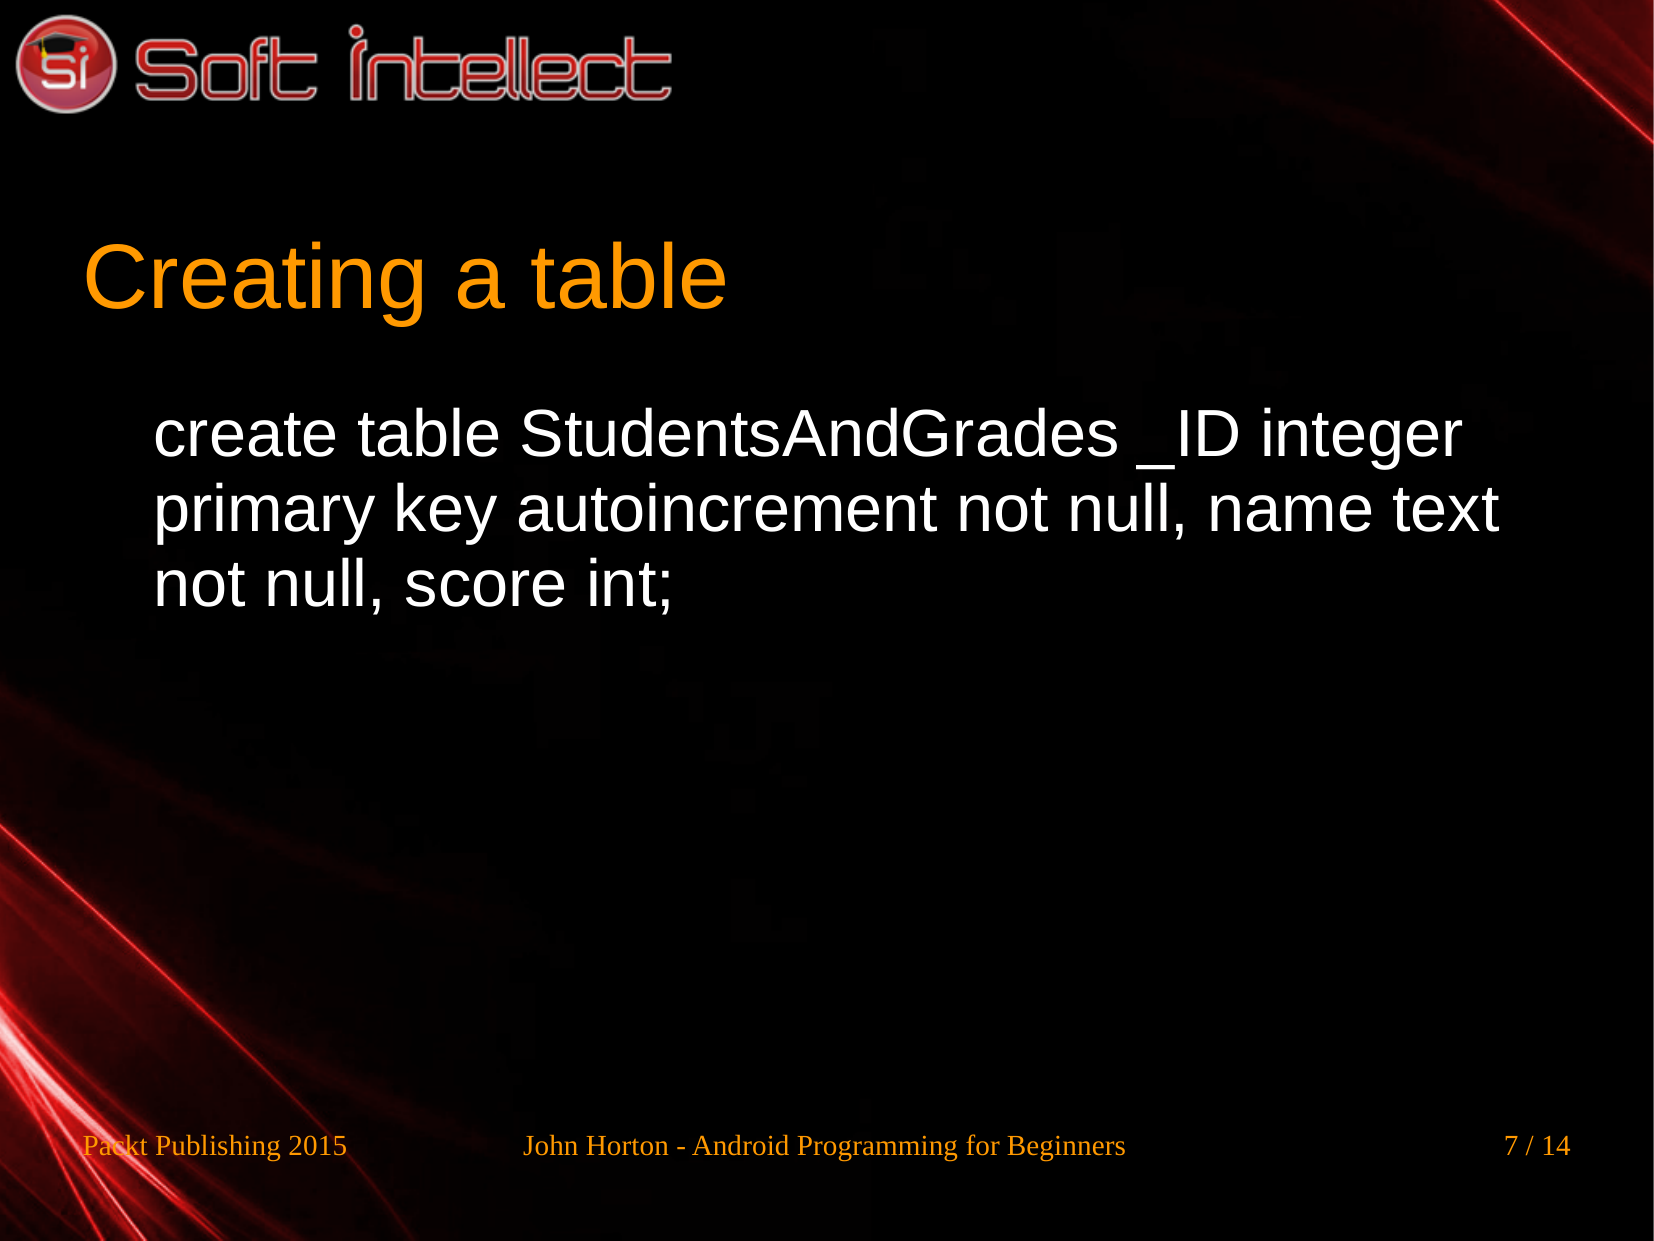

# Creating a table
create table StudentsAndGrades _ID integer primary key autoincrement not null, name text not null, score int;
Packt Publishing 2015
John Horton - Android Programming for Beginners
7